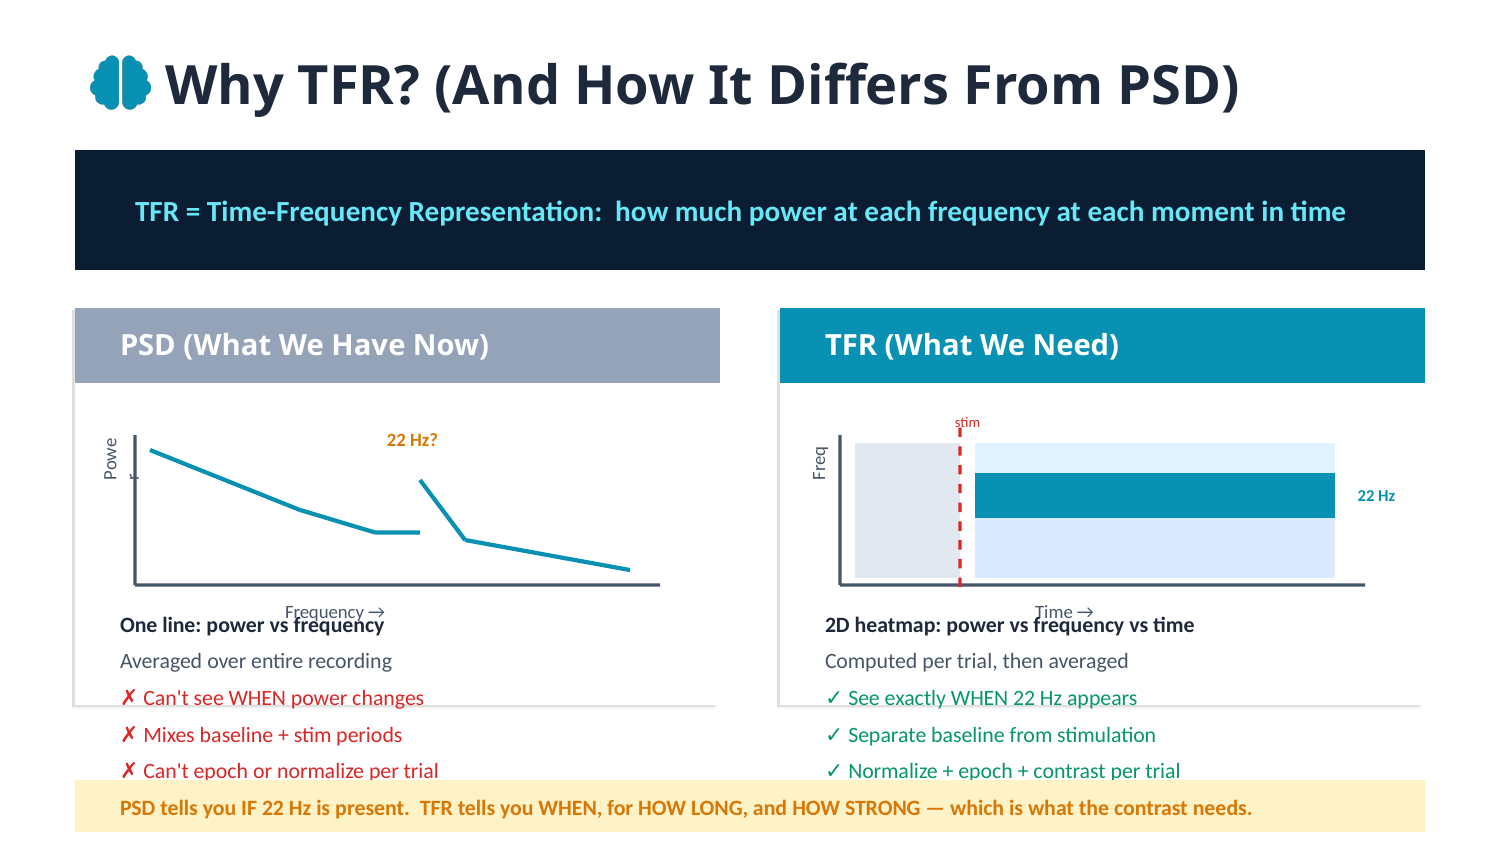

Why TFR? (And How It Differs From PSD)
TFR = Time-Frequency Representation: how much power at each frequency at each moment in time
PSD (What We Have Now)
TFR (What We Need)
stim
22 Hz?
Power
Freq
22 Hz
One line: power vs frequency
Averaged over entire recording
✗ Can't see WHEN power changes
✗ Mixes baseline + stim periods
✗ Can't epoch or normalize per trial
Frequency →
2D heatmap: power vs frequency vs time
Computed per trial, then averaged
✓ See exactly WHEN 22 Hz appears
✓ Separate baseline from stimulation
✓ Normalize + epoch + contrast per trial
Time →
PSD tells you IF 22 Hz is present. TFR tells you WHEN, for HOW LONG, and HOW STRONG — which is what the contrast needs.